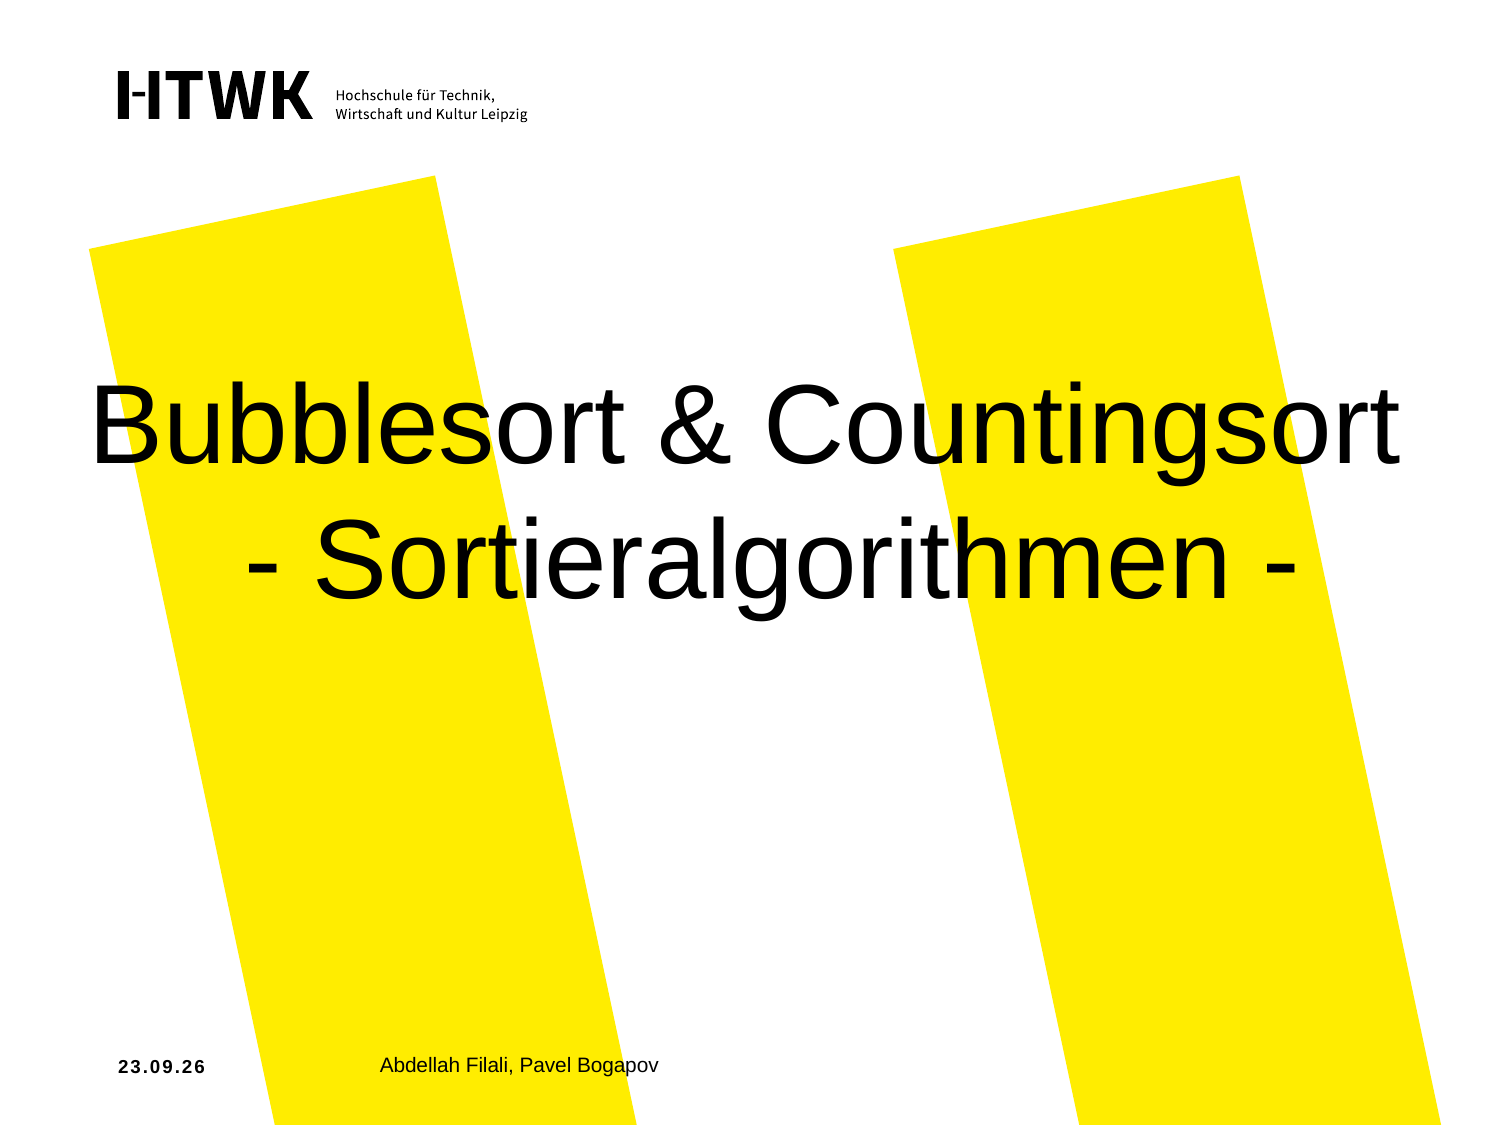

# Bubblesort & Countingsort - Sortieralgorithmen -
Abdellah Filali, Pavel Bogapov